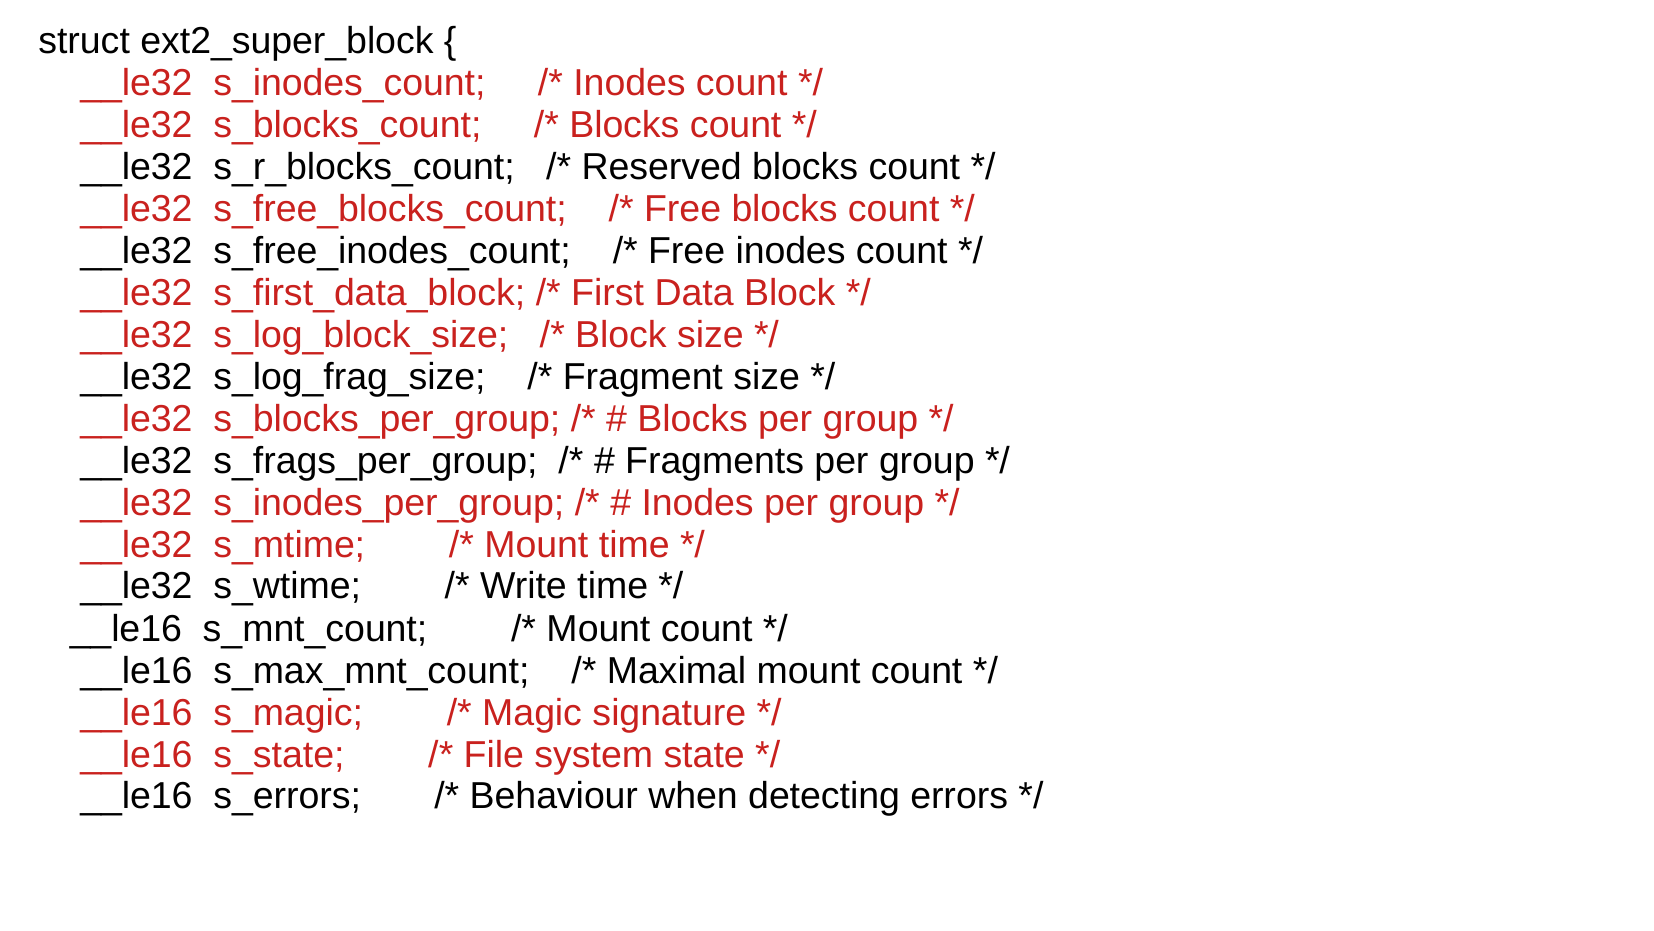

struct ext2_super_block {
 __le32 s_inodes_count; /* Inodes count */
 __le32 s_blocks_count; /* Blocks count */
 __le32 s_r_blocks_count; /* Reserved blocks count */
 __le32 s_free_blocks_count; /* Free blocks count */
 __le32 s_free_inodes_count; /* Free inodes count */
 __le32 s_first_data_block; /* First Data Block */
 __le32 s_log_block_size; /* Block size */
 __le32 s_log_frag_size; /* Fragment size */
 __le32 s_blocks_per_group; /* # Blocks per group */
 __le32 s_frags_per_group; /* # Fragments per group */
 __le32 s_inodes_per_group; /* # Inodes per group */
 __le32 s_mtime; /* Mount time */
 __le32 s_wtime; /* Write time */
 __le16 s_mnt_count; /* Mount count */
 __le16 s_max_mnt_count; /* Maximal mount count */
 __le16 s_magic; /* Magic signature */
 __le16 s_state; /* File system state */
 __le16 s_errors; /* Behaviour when detecting errors */